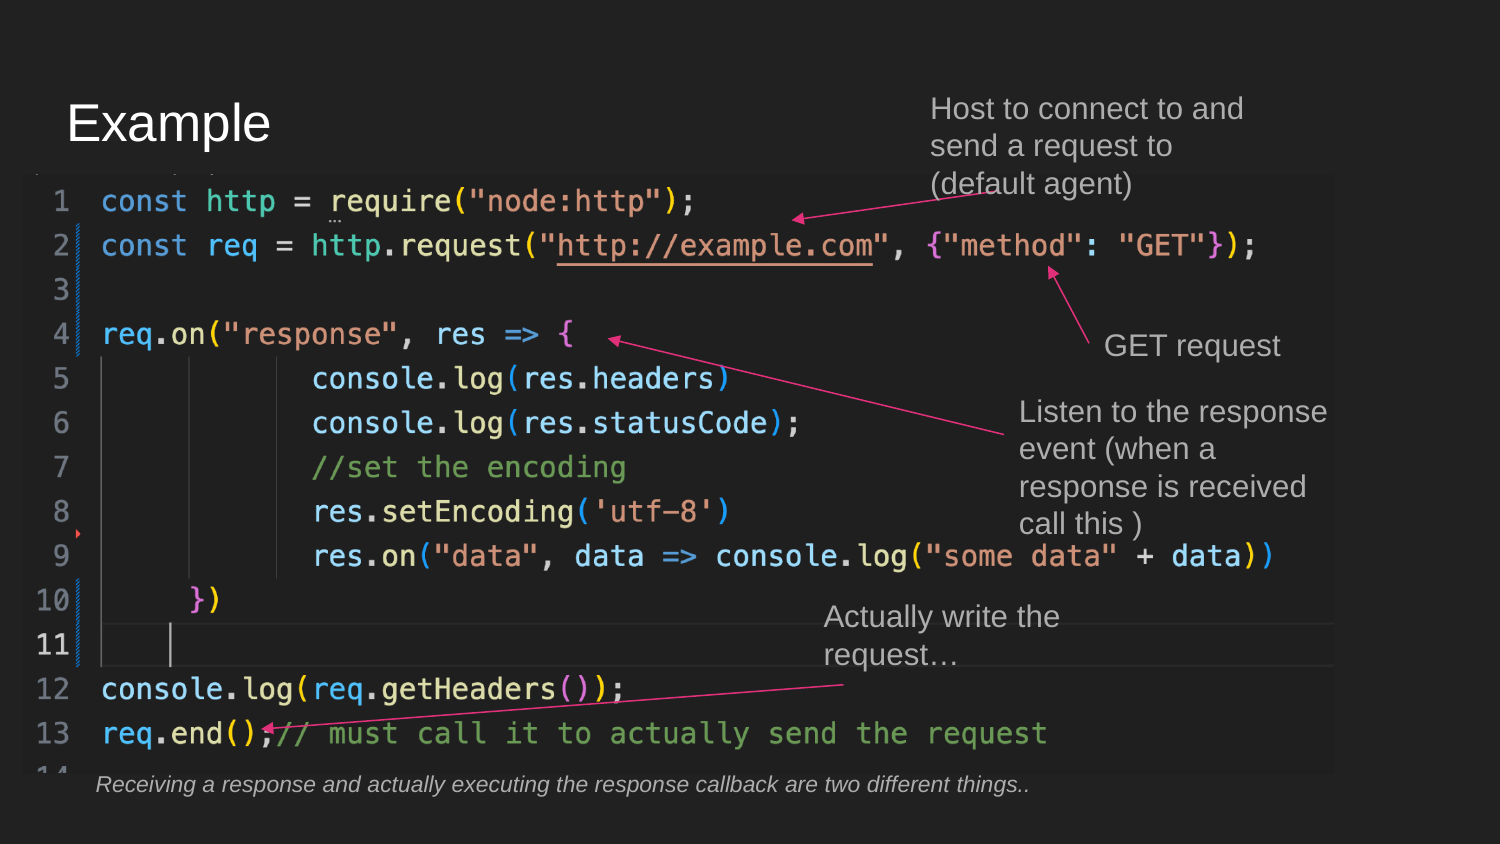

# Example
Host to connect to and send a request to (default agent)
GET request
Listen to the response event (when a response is received call this )
Actually write the request…
Receiving a response and actually executing the response callback are two different things..